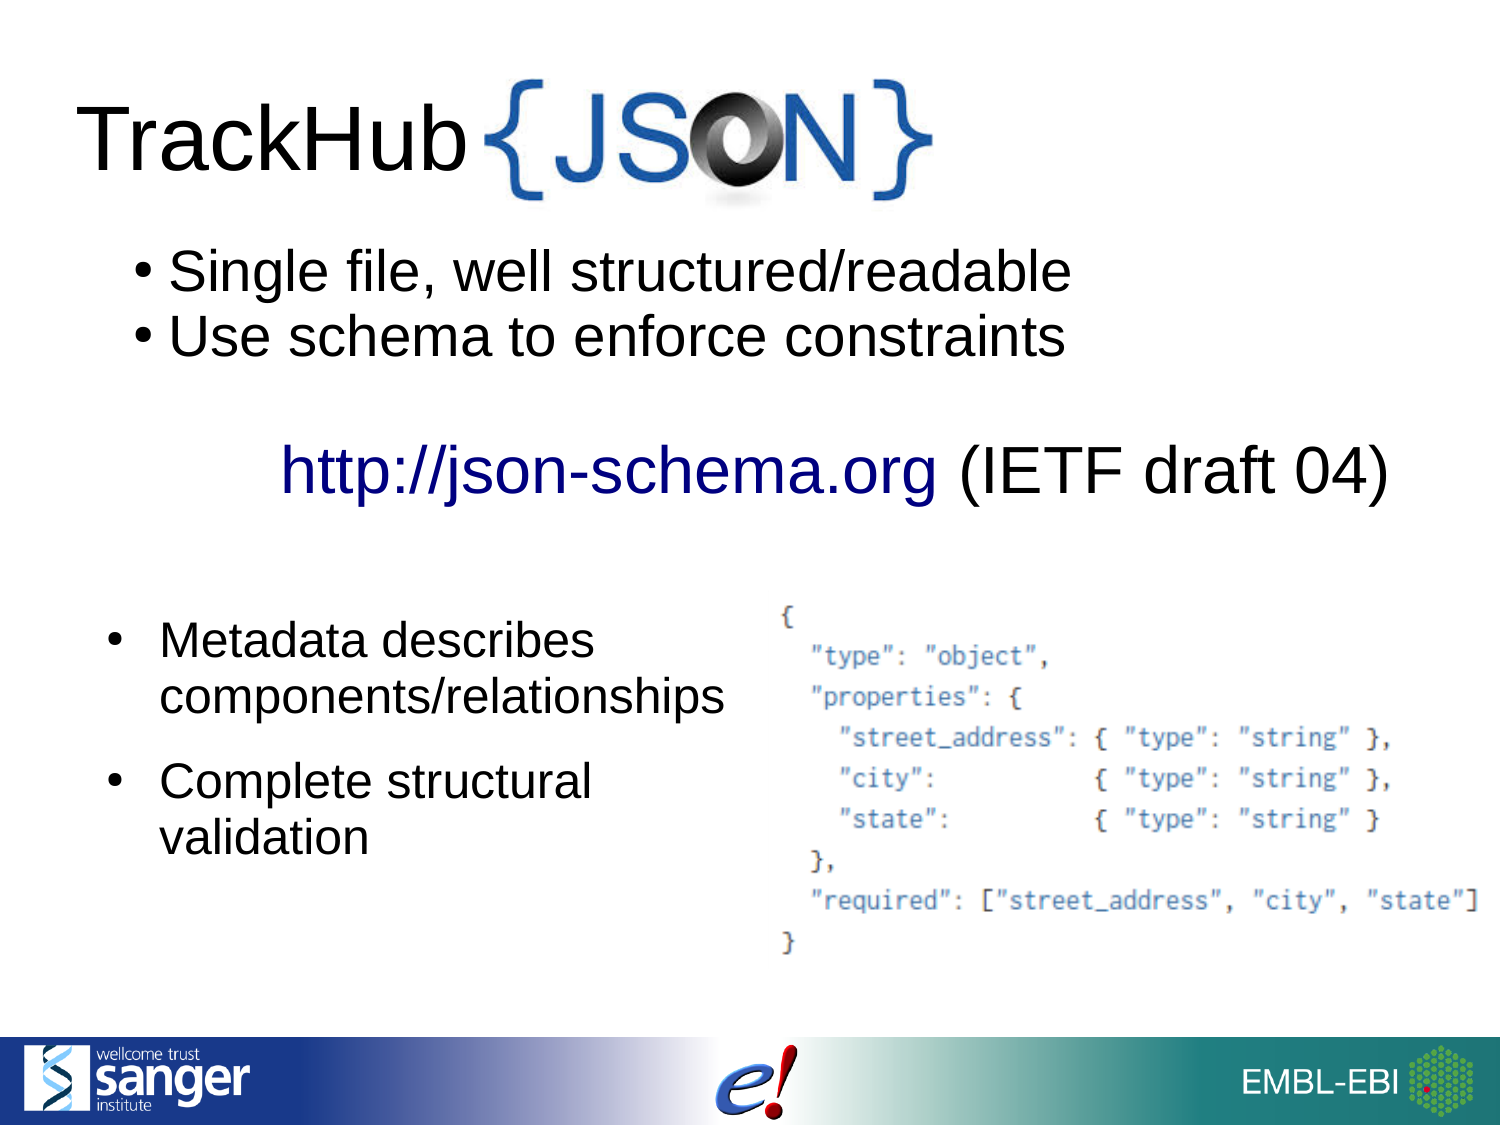

# TrackHub
Single file, well structured/readable
Use schema to enforce constraints
		http://json-schema.org (IETF draft 04)
Metadata describes components/relationships
Complete structural validation